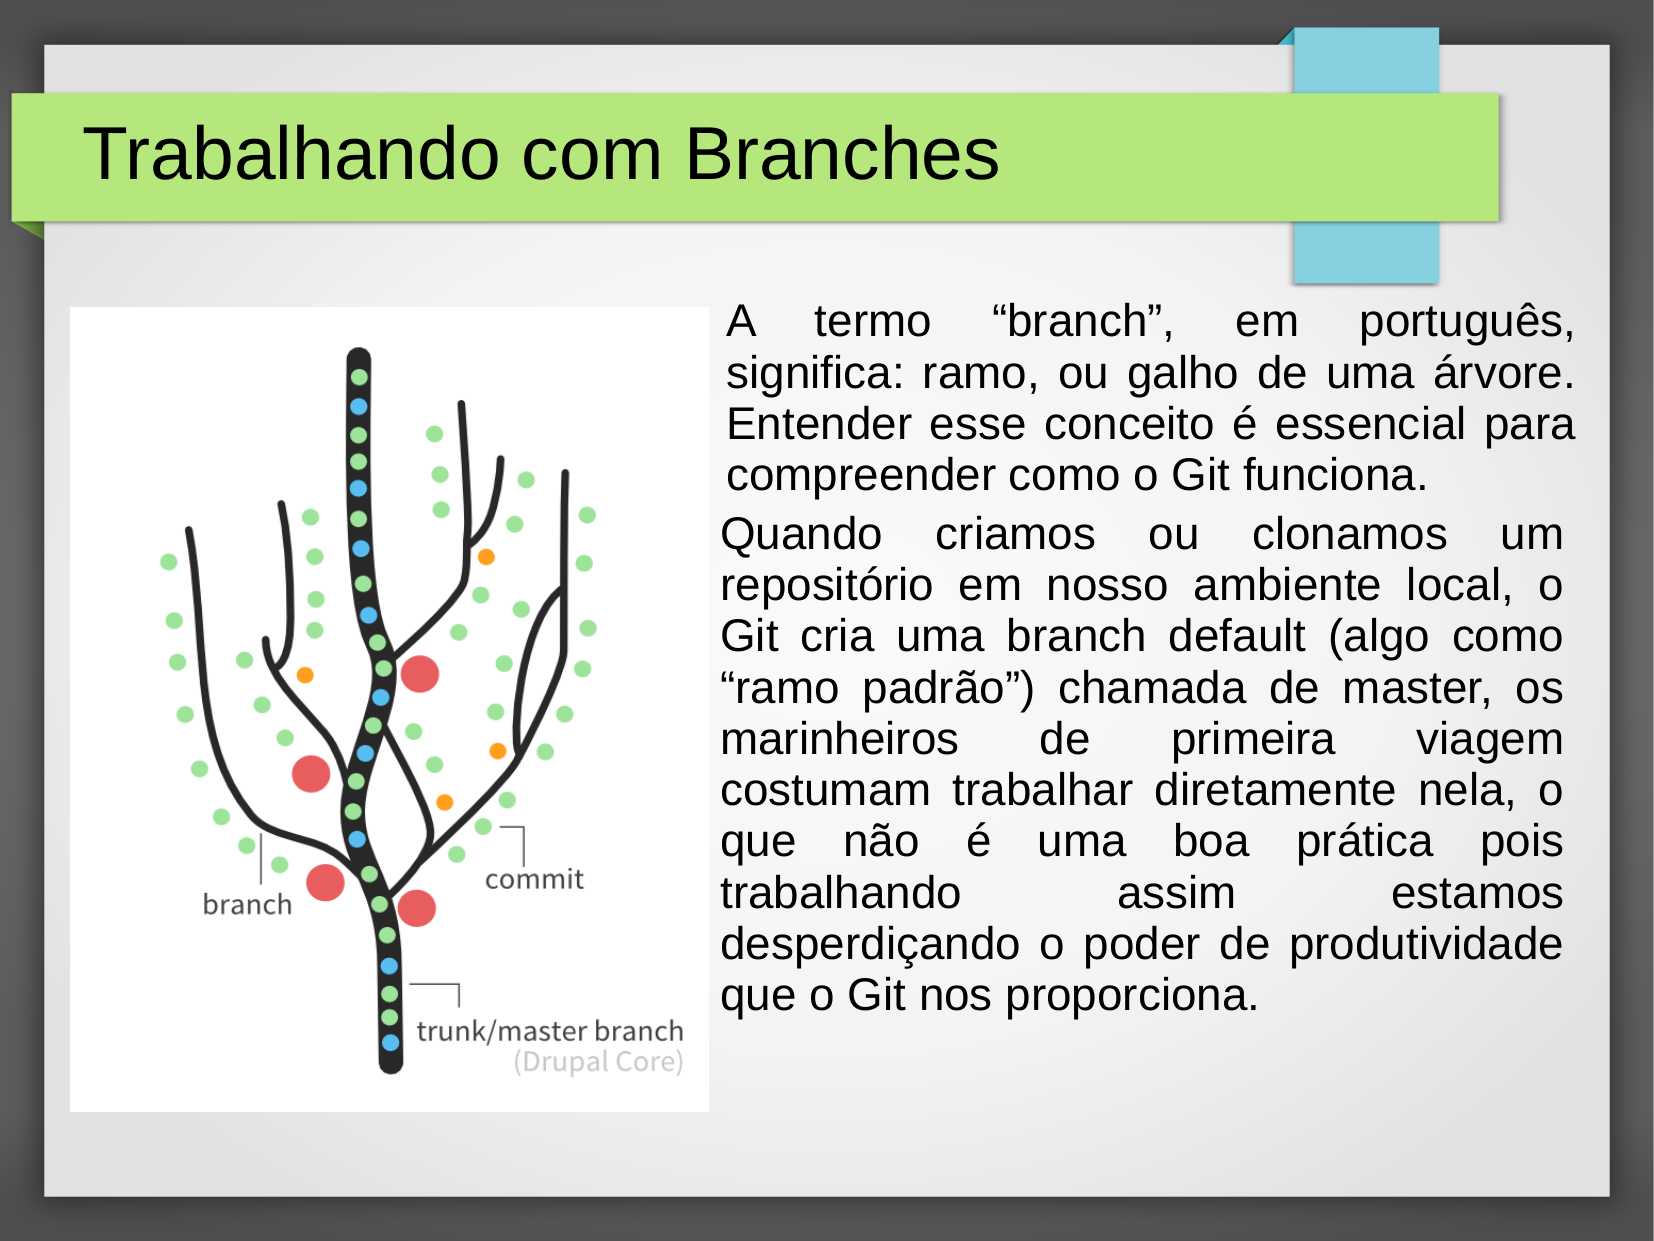

# Trabalhando com Branches
A termo “branch”, em português, significa: ramo, ou galho de uma árvore. Entender esse conceito é essencial para compreender como o Git funciona.
Quando criamos ou clonamos um repositório em nosso ambiente local, o Git cria uma branch default (algo como “ramo padrão”) chamada de master, os marinheiros de primeira viagem costumam trabalhar diretamente nela, o que não é uma boa prática pois trabalhando assim estamos desperdiçando o poder de produtividade que o Git nos proporciona.